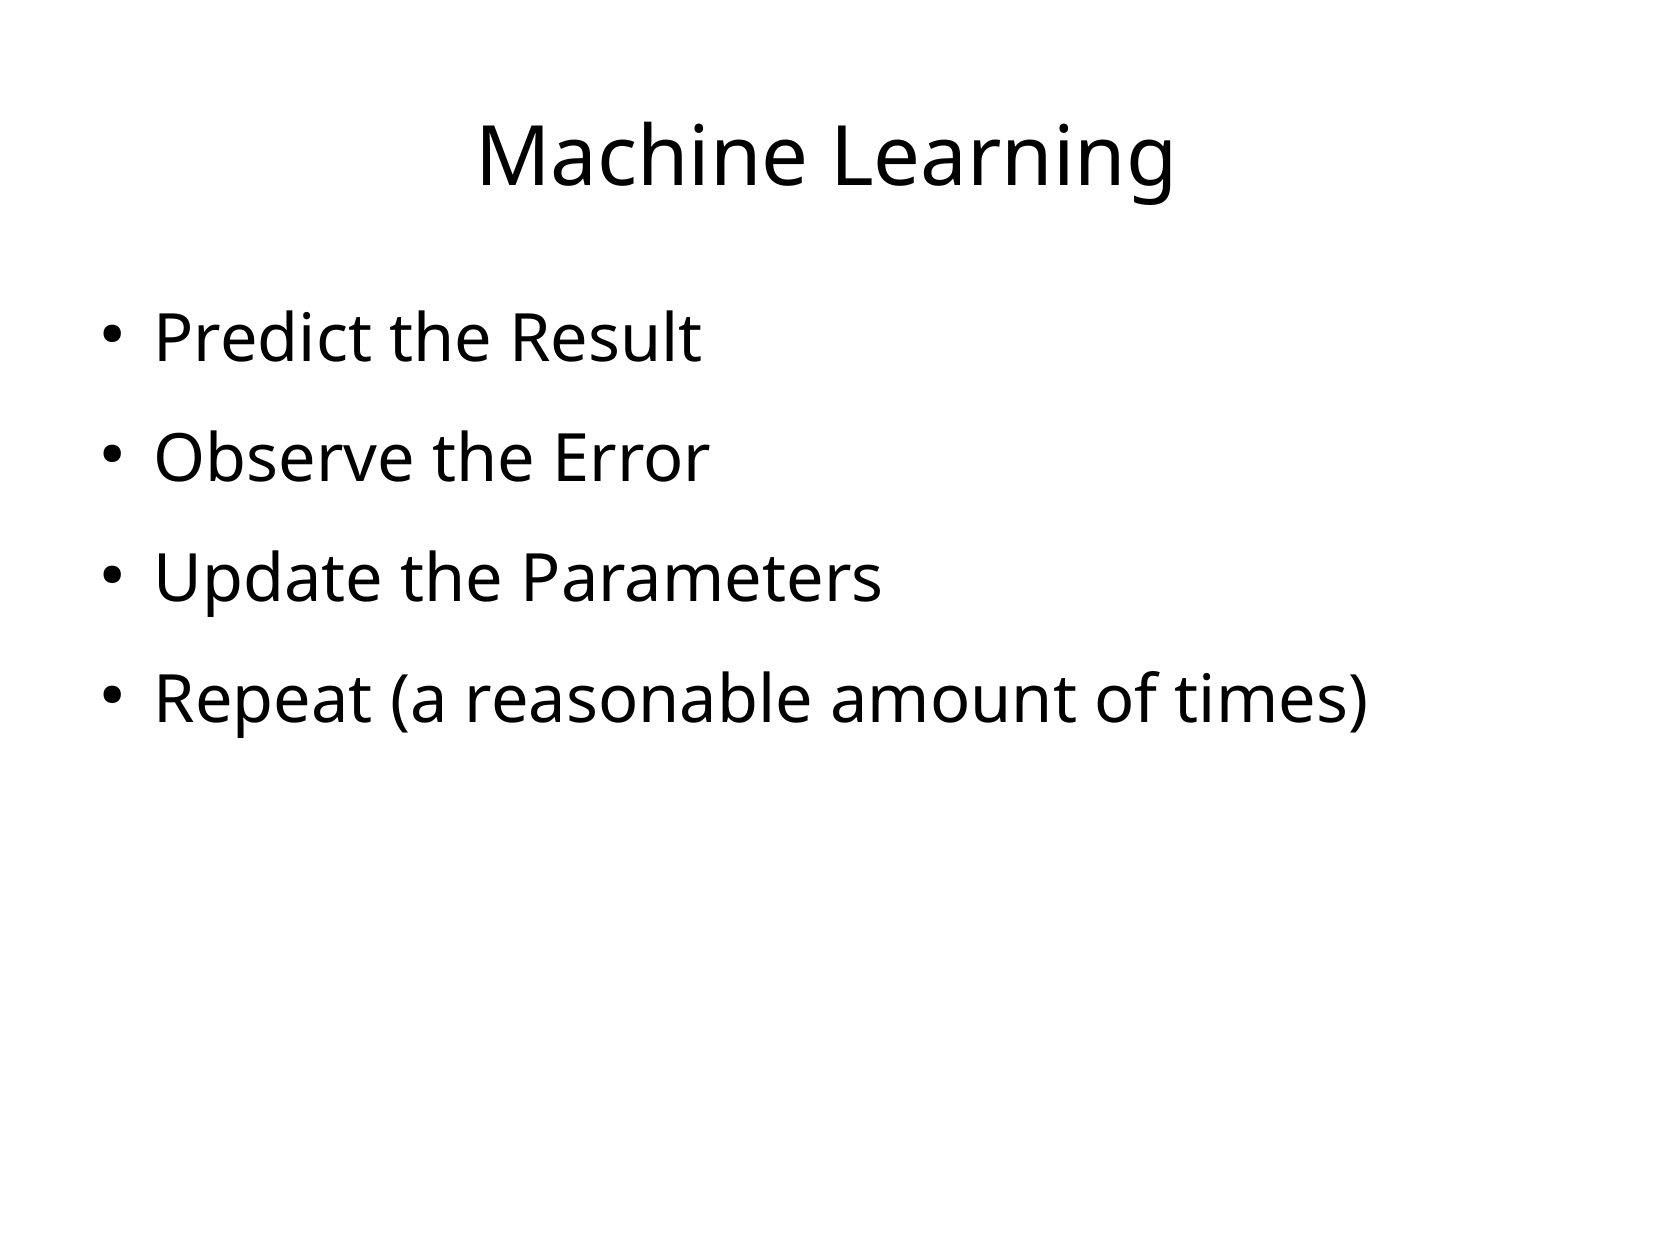

# Machine Learning
Predict the Result
Observe the Error
Update the Parameters
Repeat (a reasonable amount of times)